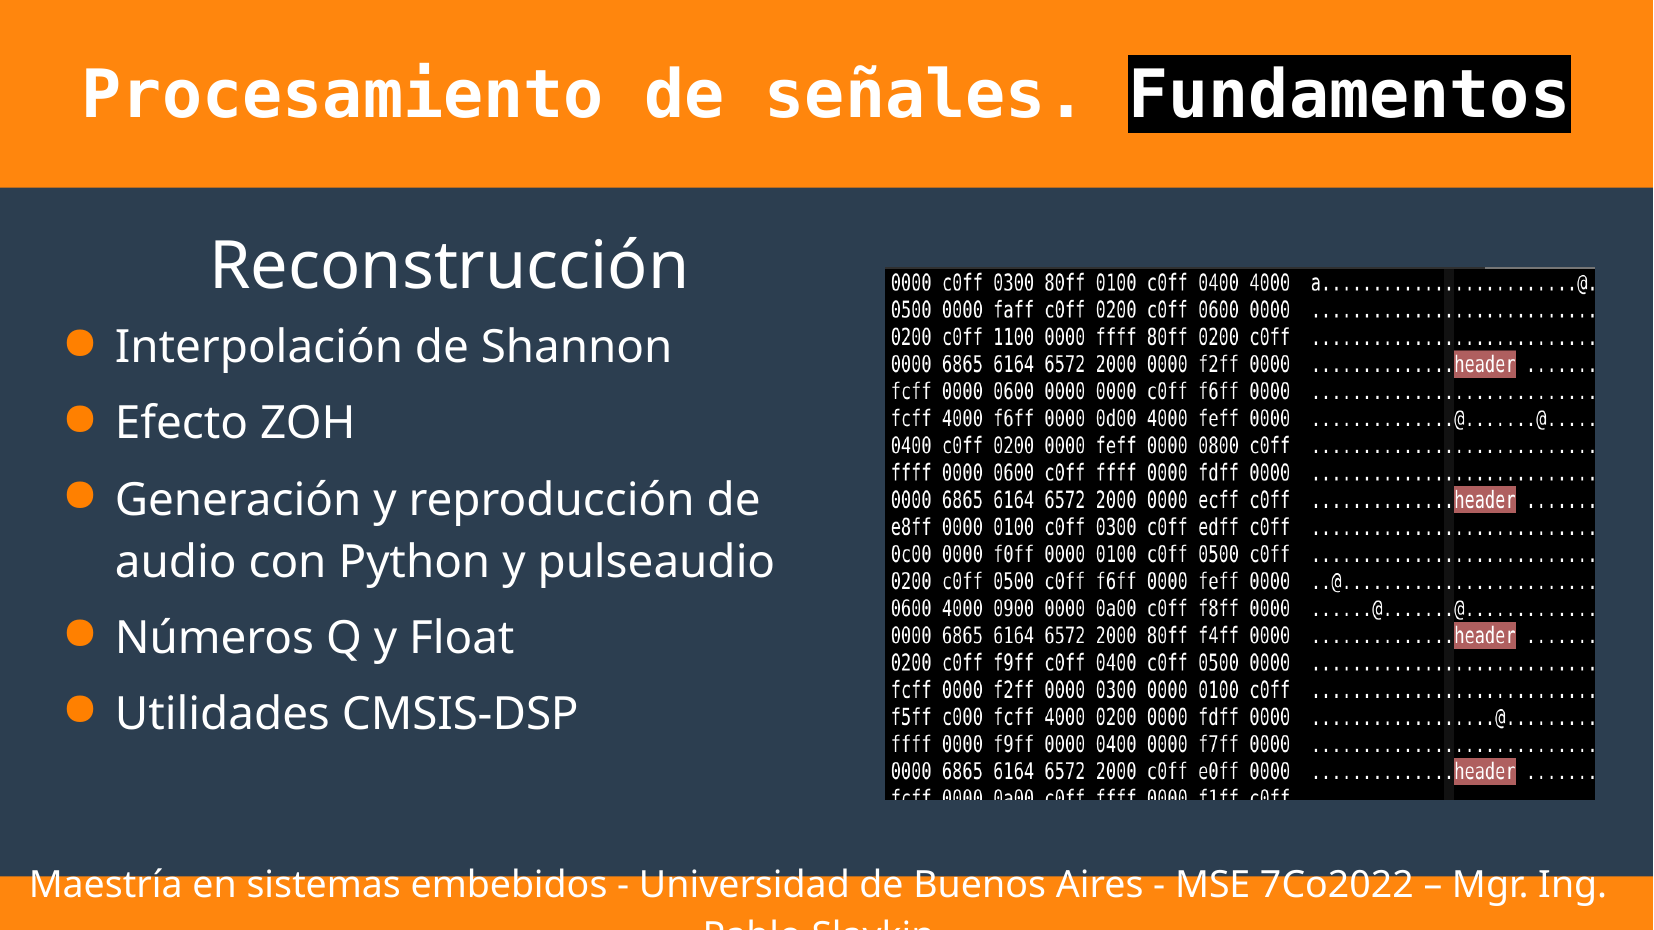

# Procesamiento de señales. Fundamentos
Reconstrucción
Interpolación de Shannon
Efecto ZOH
Generación y reproducción de audio con Python y pulseaudio
Números Q y Float
Utilidades CMSIS-DSP